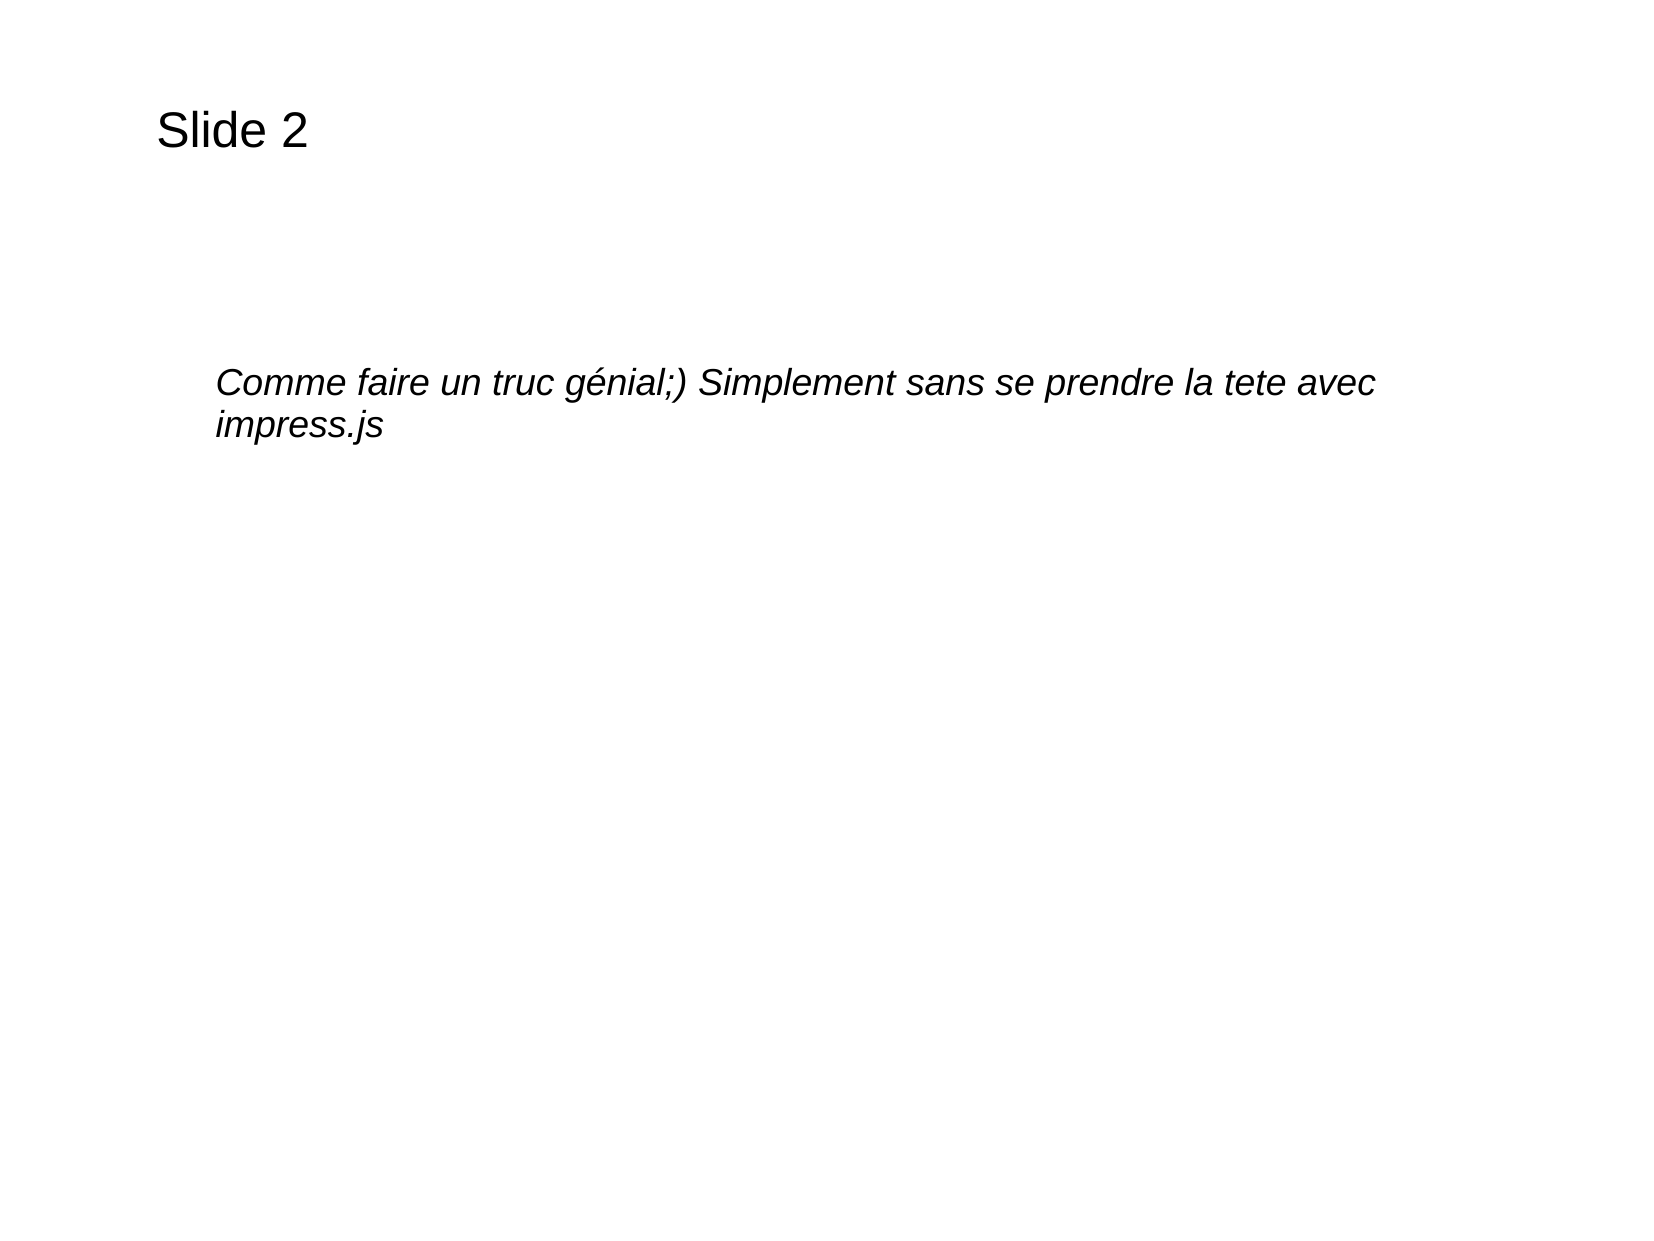

Slide 2
Comme faire un truc génial;) Simplement sans se prendre la tete avec impress.js